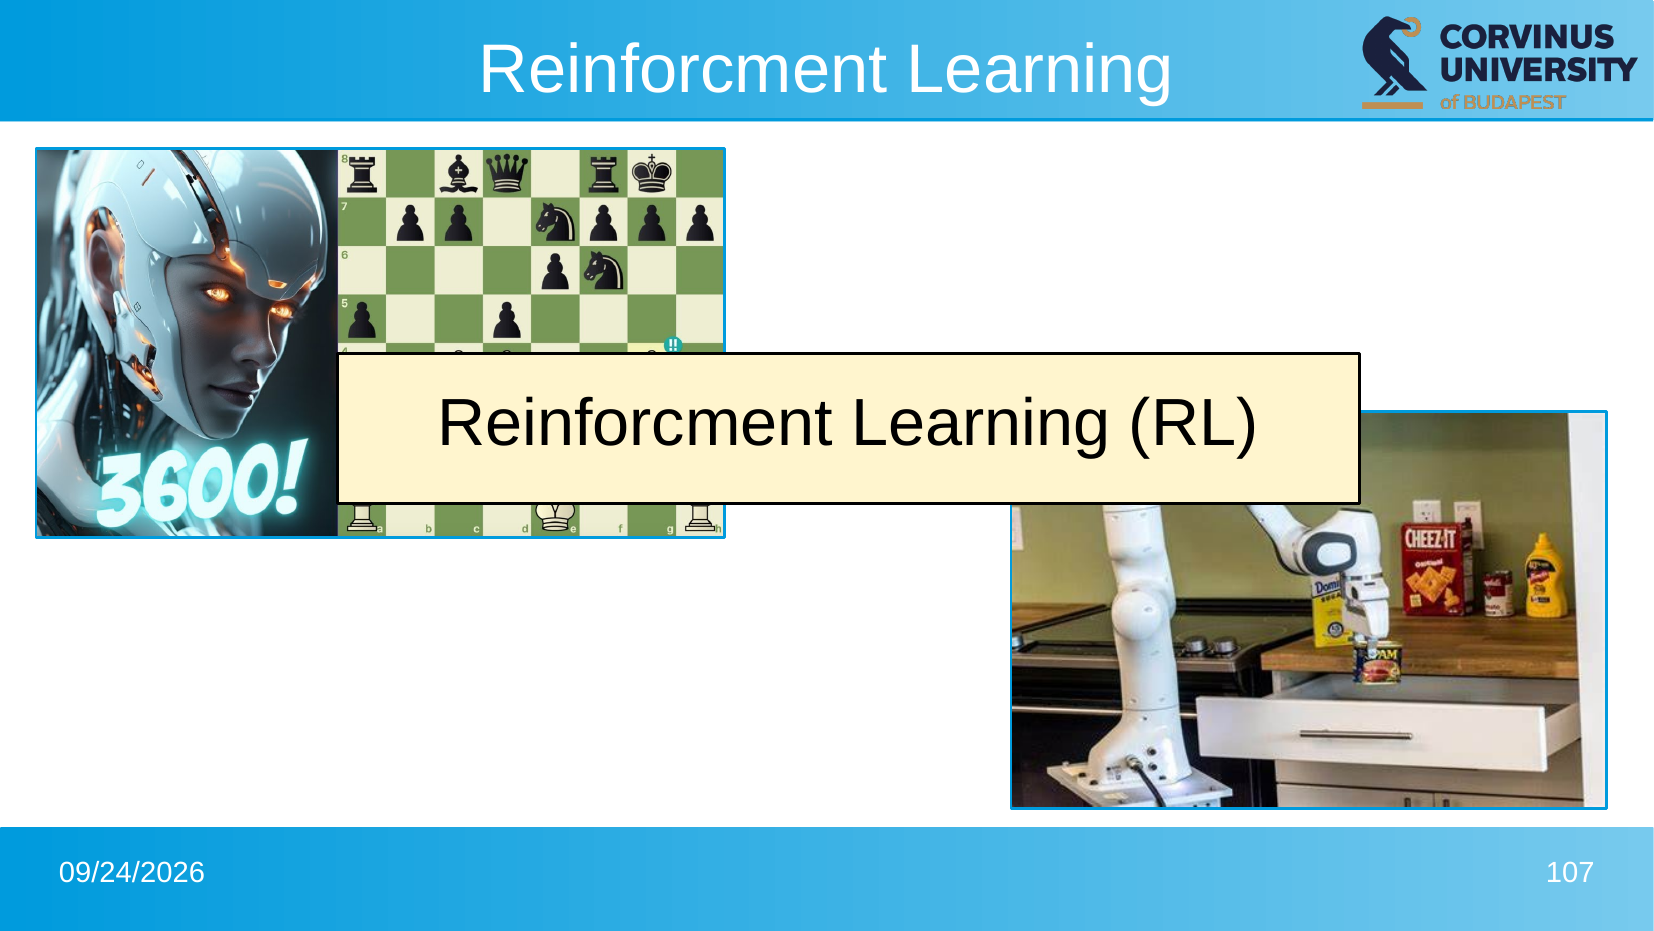

# Reinforcment Learning
Reinforcment Learning (RL)
107